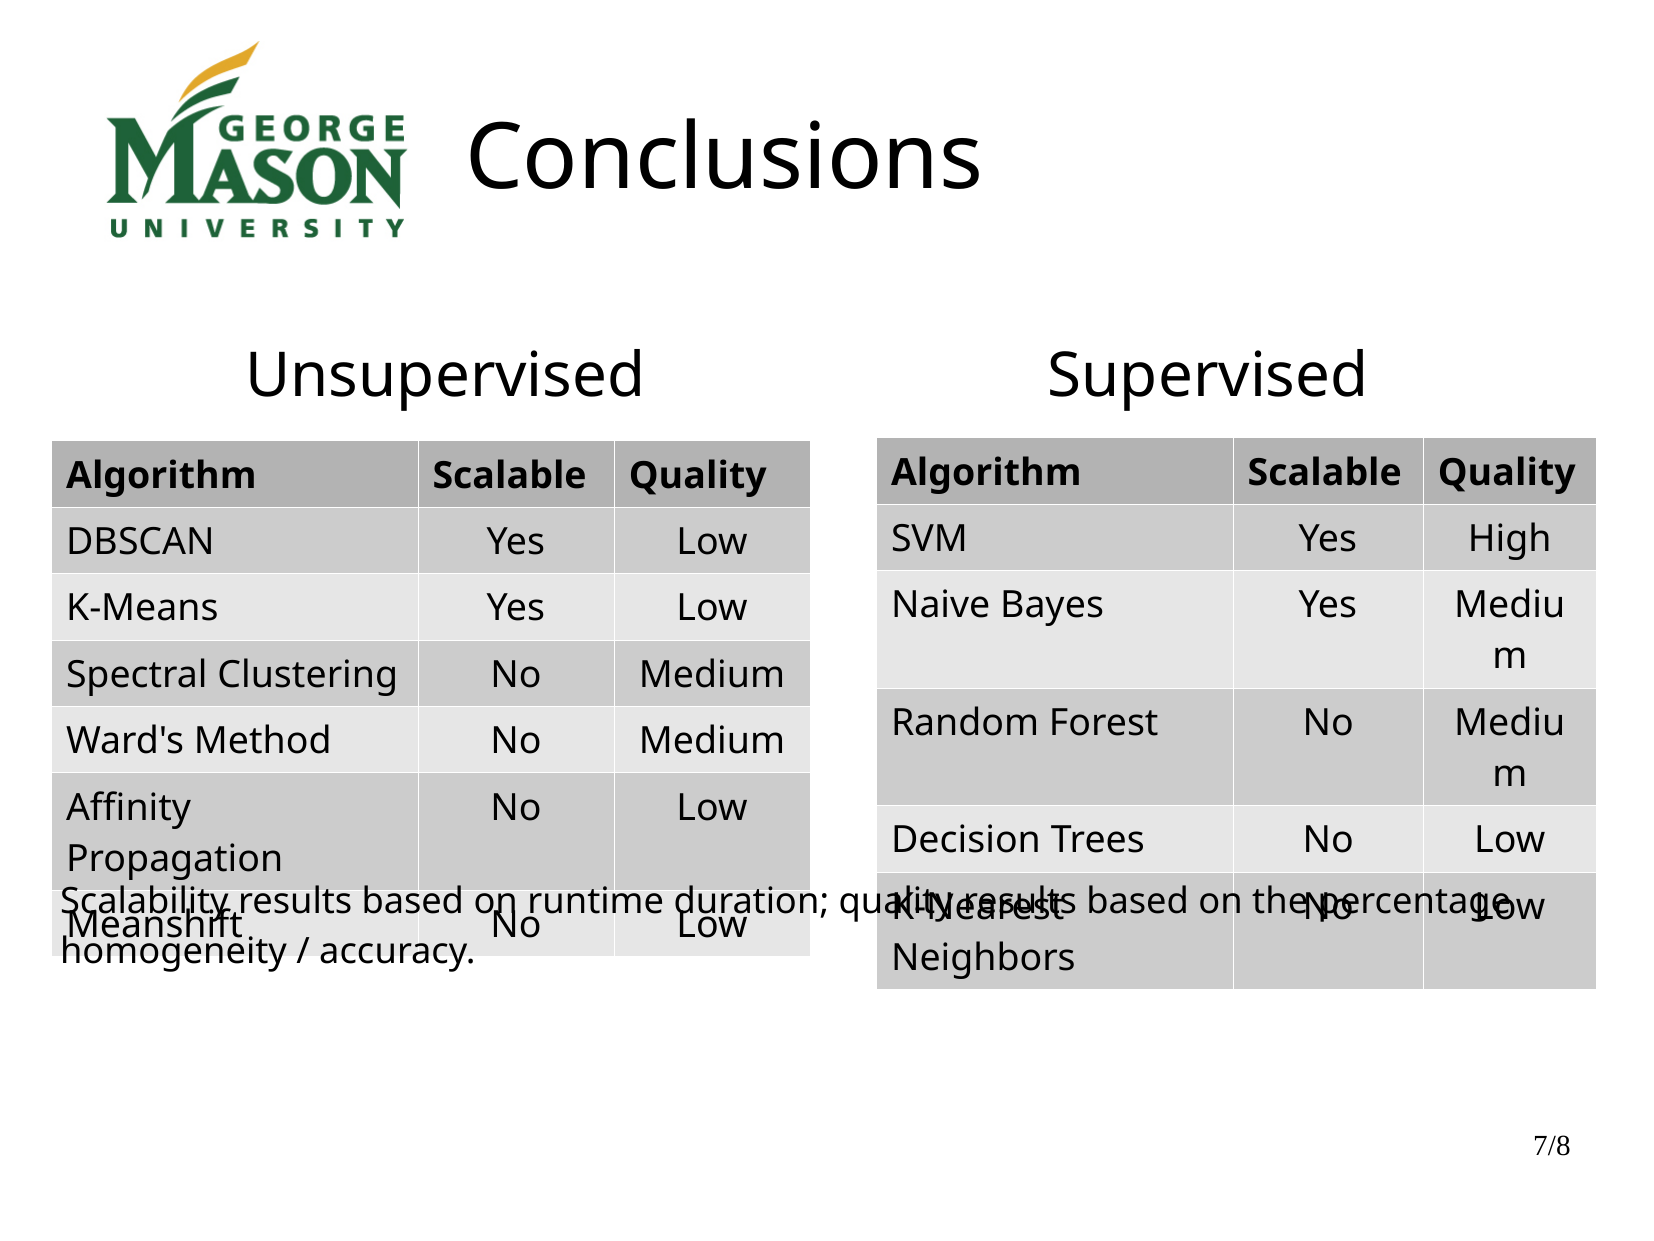

# Conclusions
Unsupervised
Supervised
| Algorithm | Scalable | Quality |
| --- | --- | --- |
| SVM | Yes | High |
| Naive Bayes | Yes | Medium |
| Random Forest | No | Medium |
| Decision Trees | No | Low |
| K-Nearest Neighbors | No | Low |
| Algorithm | Scalable | Quality |
| --- | --- | --- |
| DBSCAN | Yes | Low |
| K-Means | Yes | Low |
| Spectral Clustering | No | Medium |
| Ward's Method | No | Medium |
| Affinity Propagation | No | Low |
| Meanshift | No | Low |
Scalability results based on runtime duration; quality results based on the percentage homogeneity / accuracy.
7